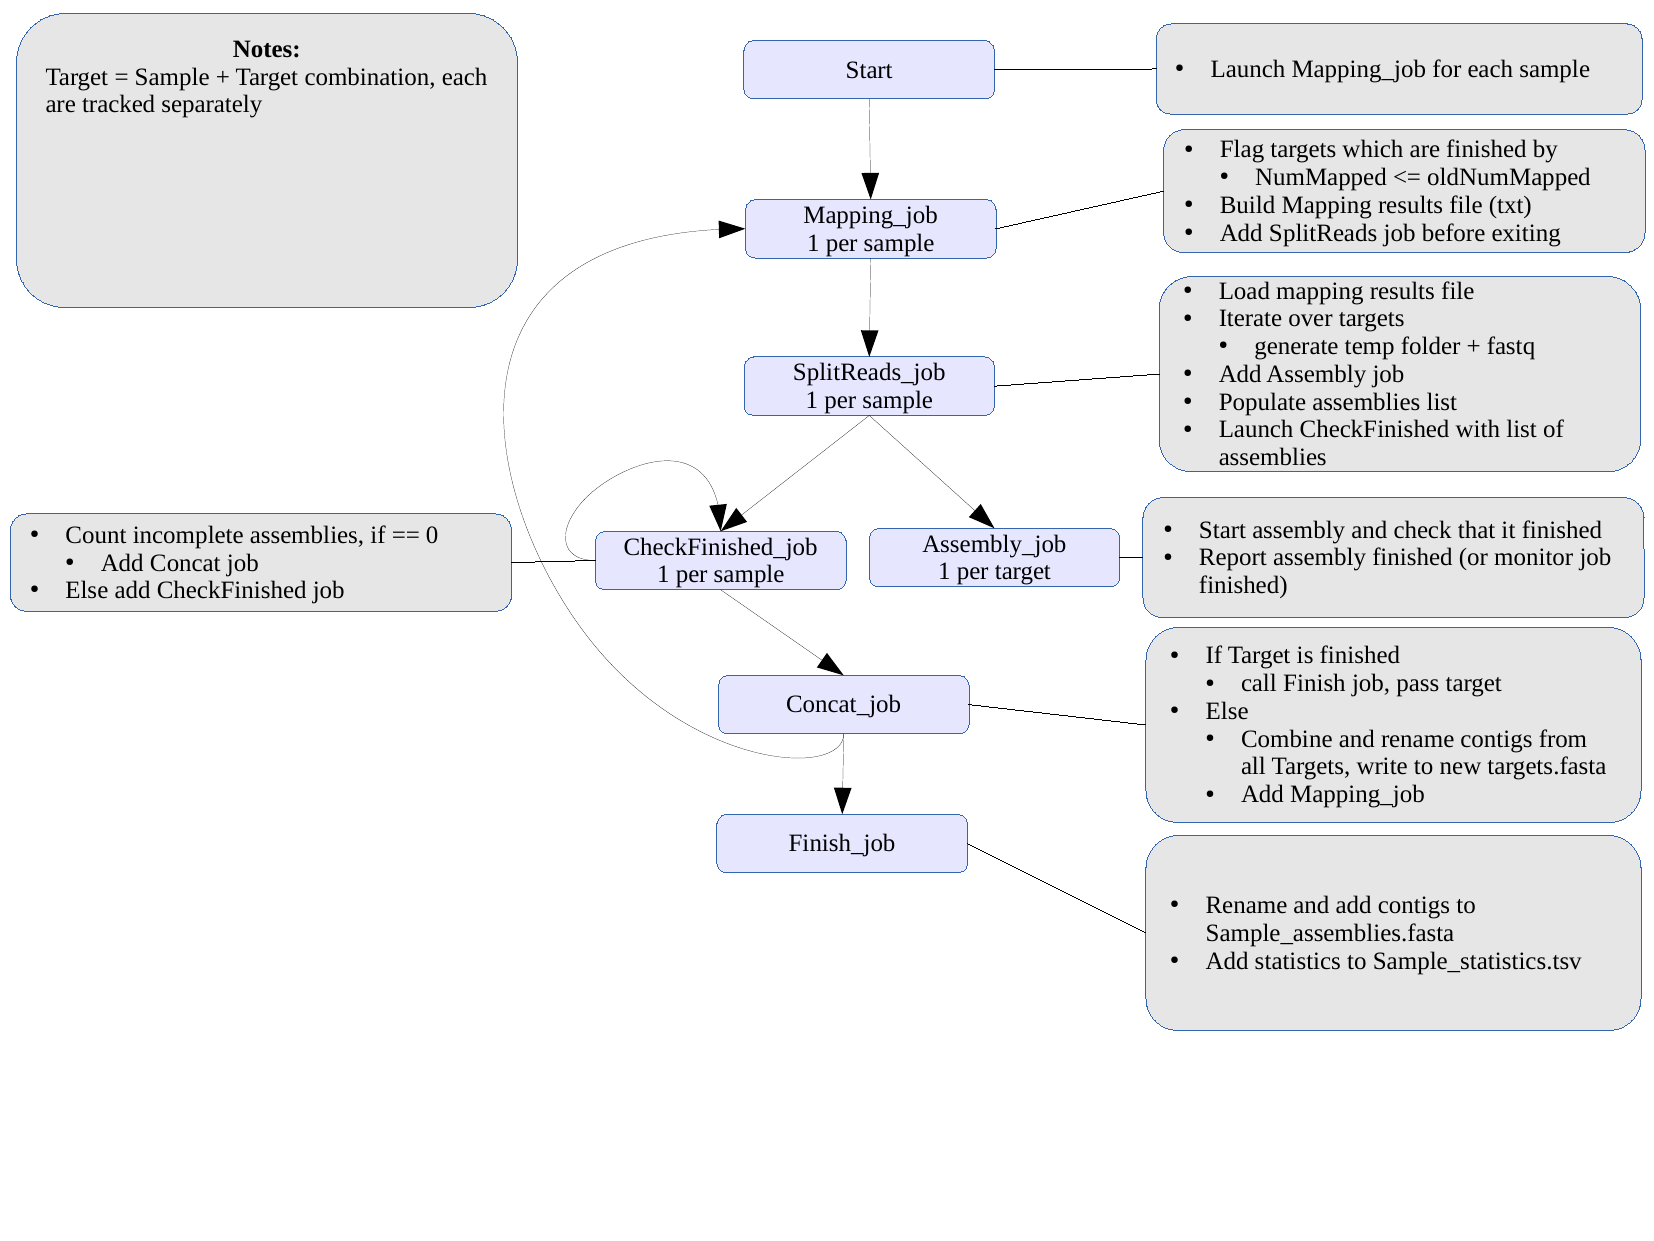

Notes:
Target = Sample + Target combination, each are tracked separately
Launch Mapping_job for each sample
Start
Flag targets which are finished by
NumMapped <= oldNumMapped
Build Mapping results file (txt)
Add SplitReads job before exiting
Mapping_job
1 per sample
Load mapping results file
Iterate over targets
generate temp folder + fastq
Add Assembly job
Populate assemblies list
Launch CheckFinished with list of assemblies
SplitReads_job
1 per sample
Start assembly and check that it finished
Report assembly finished (or monitor job finished)
Count incomplete assemblies, if == 0
Add Concat job
Else add CheckFinished job
Assembly_job
1 per target
CheckFinished_job
1 per sample
If Target is finished
call Finish job, pass target
Else
Combine and rename contigs from all Targets, write to new targets.fasta
Add Mapping_job
Concat_job
Finish_job
Rename and add contigs to Sample_assemblies.fasta
Add statistics to Sample_statistics.tsv